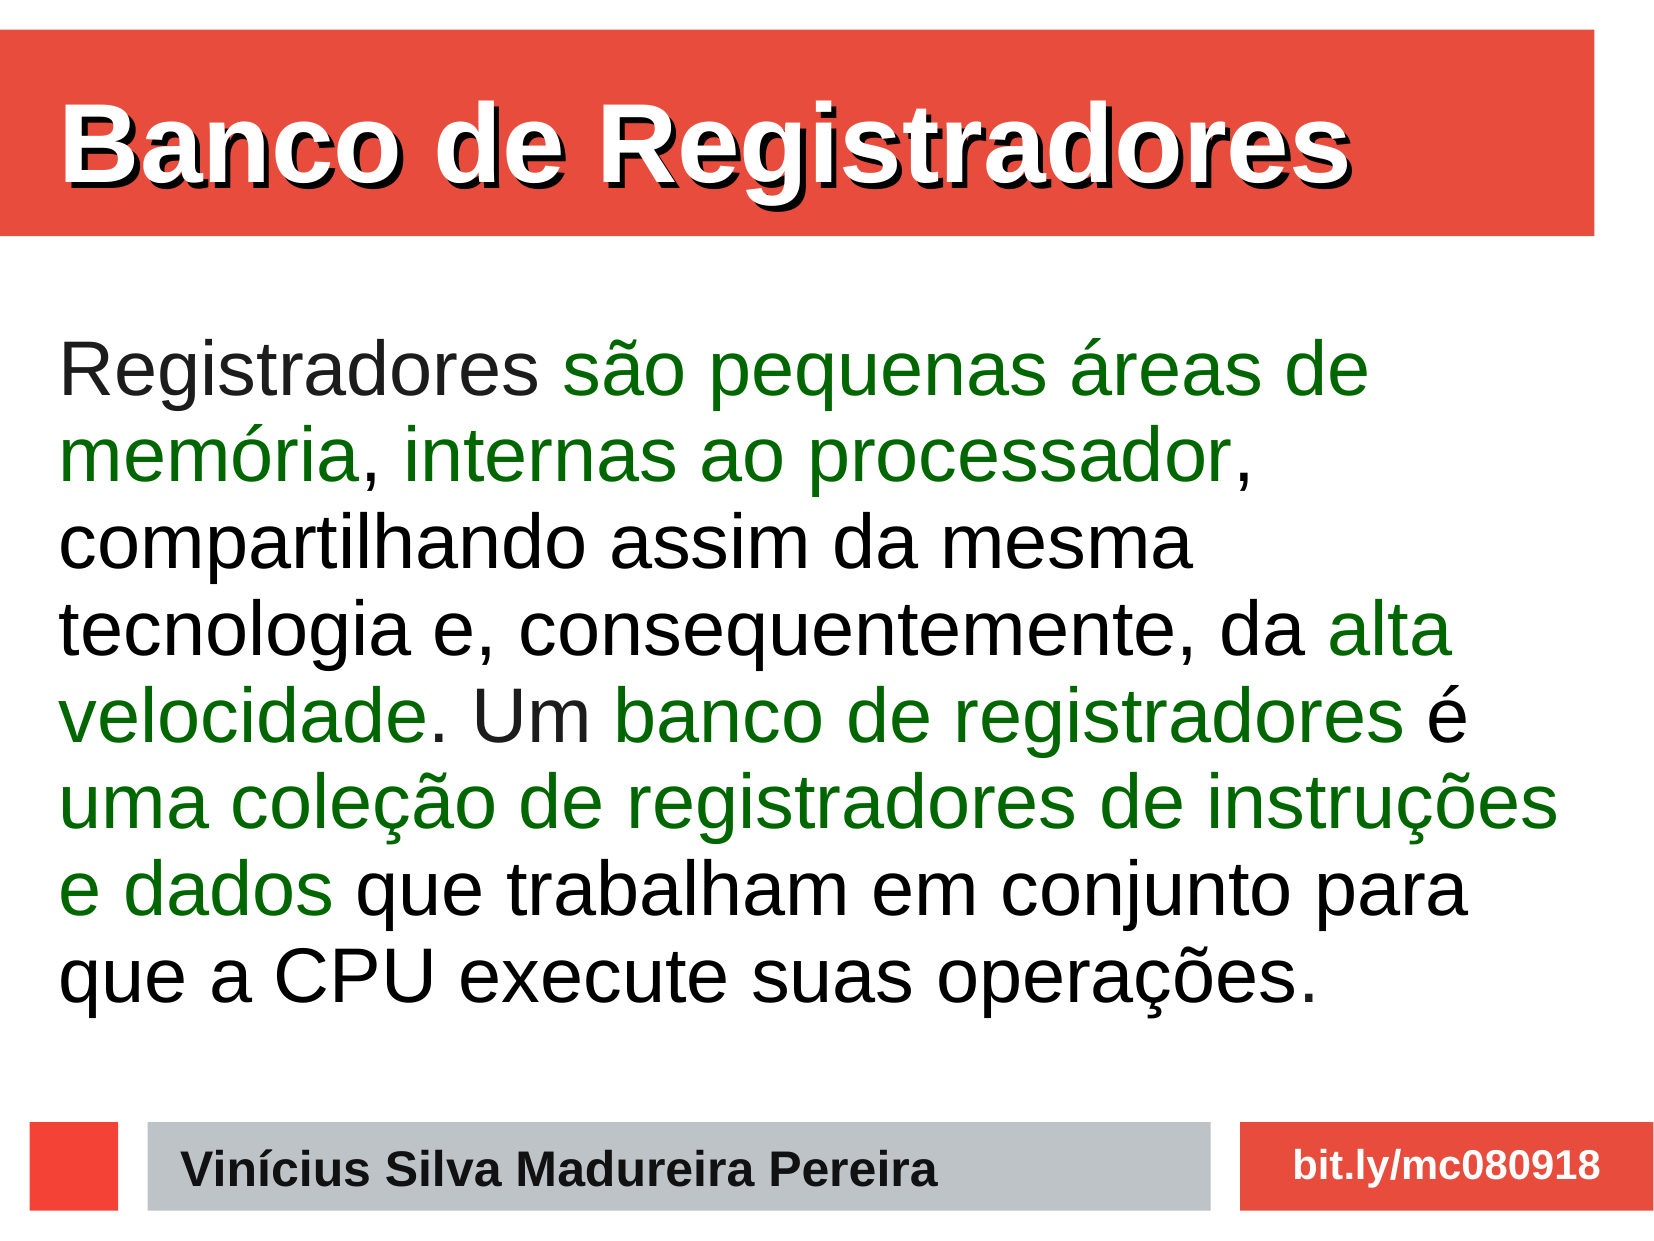

# Banco de Registradores
Registradores são pequenas áreas de memória, internas ao processador, compartilhando assim da mesma tecnologia e, consequentemente, da alta velocidade. Um banco de registradores é uma coleção de registradores de instruções e dados que trabalham em conjunto para que a CPU execute suas operações.
Vinícius Silva Madureira Pereira
bit.ly/mc080918